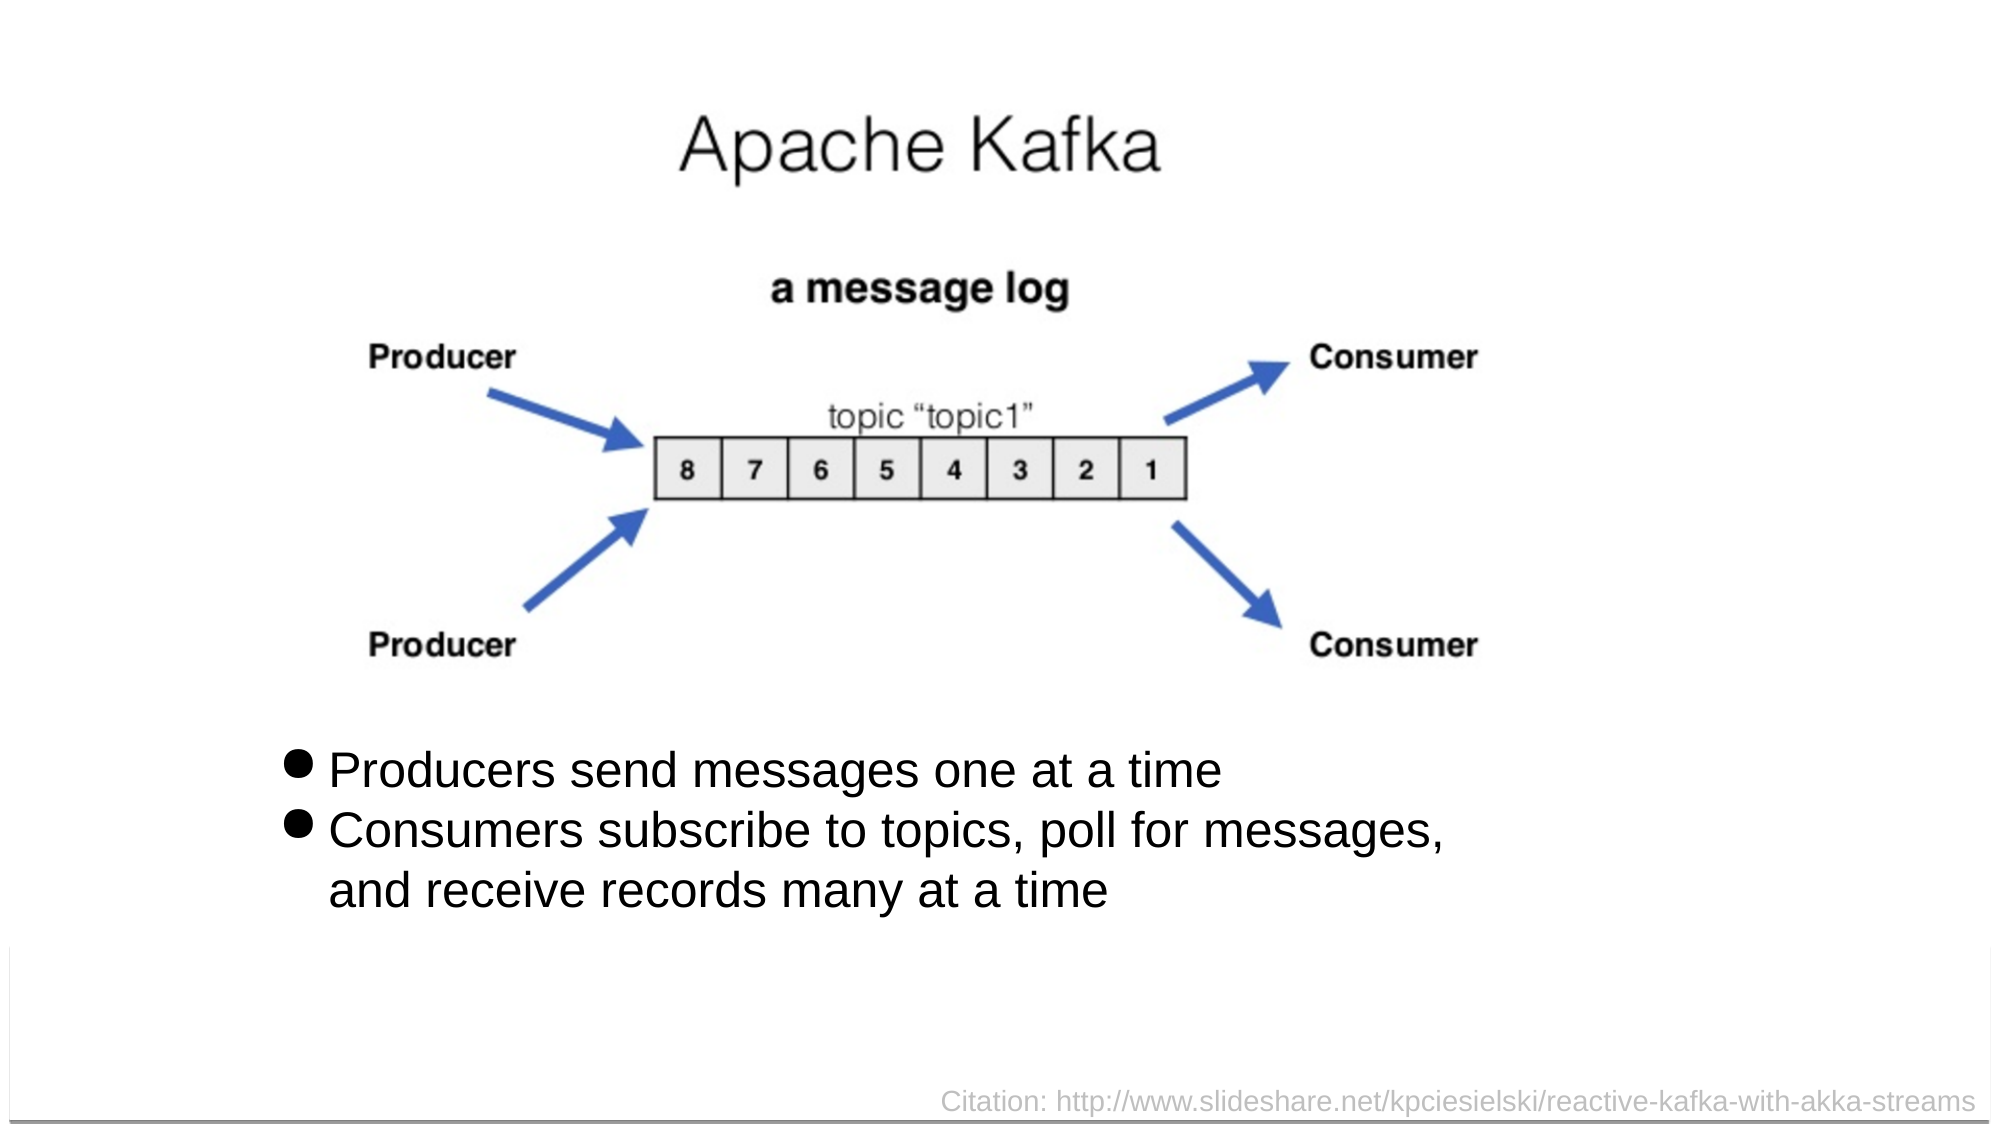

Producers send messages one at a time
Consumers subscribe to topics, poll for messages,
and receive records many at a time
Citation: http://www.slideshare.net/kpciesielski/reactive-kafka-with-akka-streams